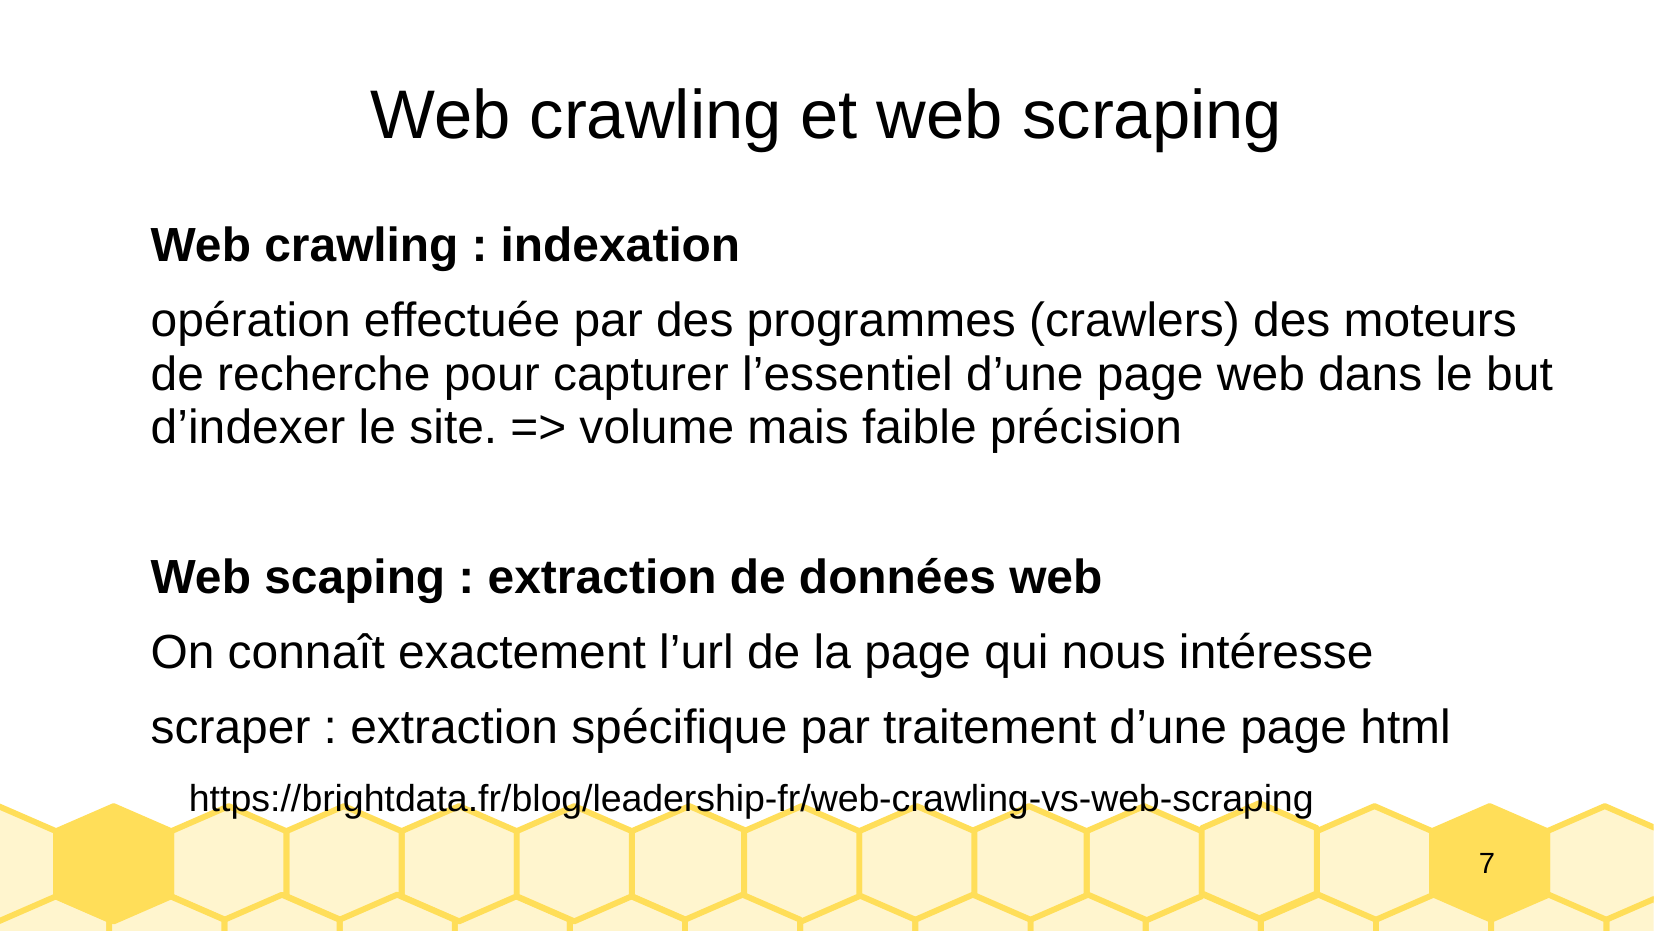

# Web crawling et web scraping
Web crawling : indexation
opération effectuée par des programmes (crawlers) des moteurs de recherche pour capturer l’essentiel d’une page web dans le but d’indexer le site. => volume mais faible précision
Web scaping : extraction de données web
On connaît exactement l’url de la page qui nous intéresse
scraper : extraction spécifique par traitement d’une page html
https://brightdata.fr/blog/leadership-fr/web-crawling-vs-web-scraping